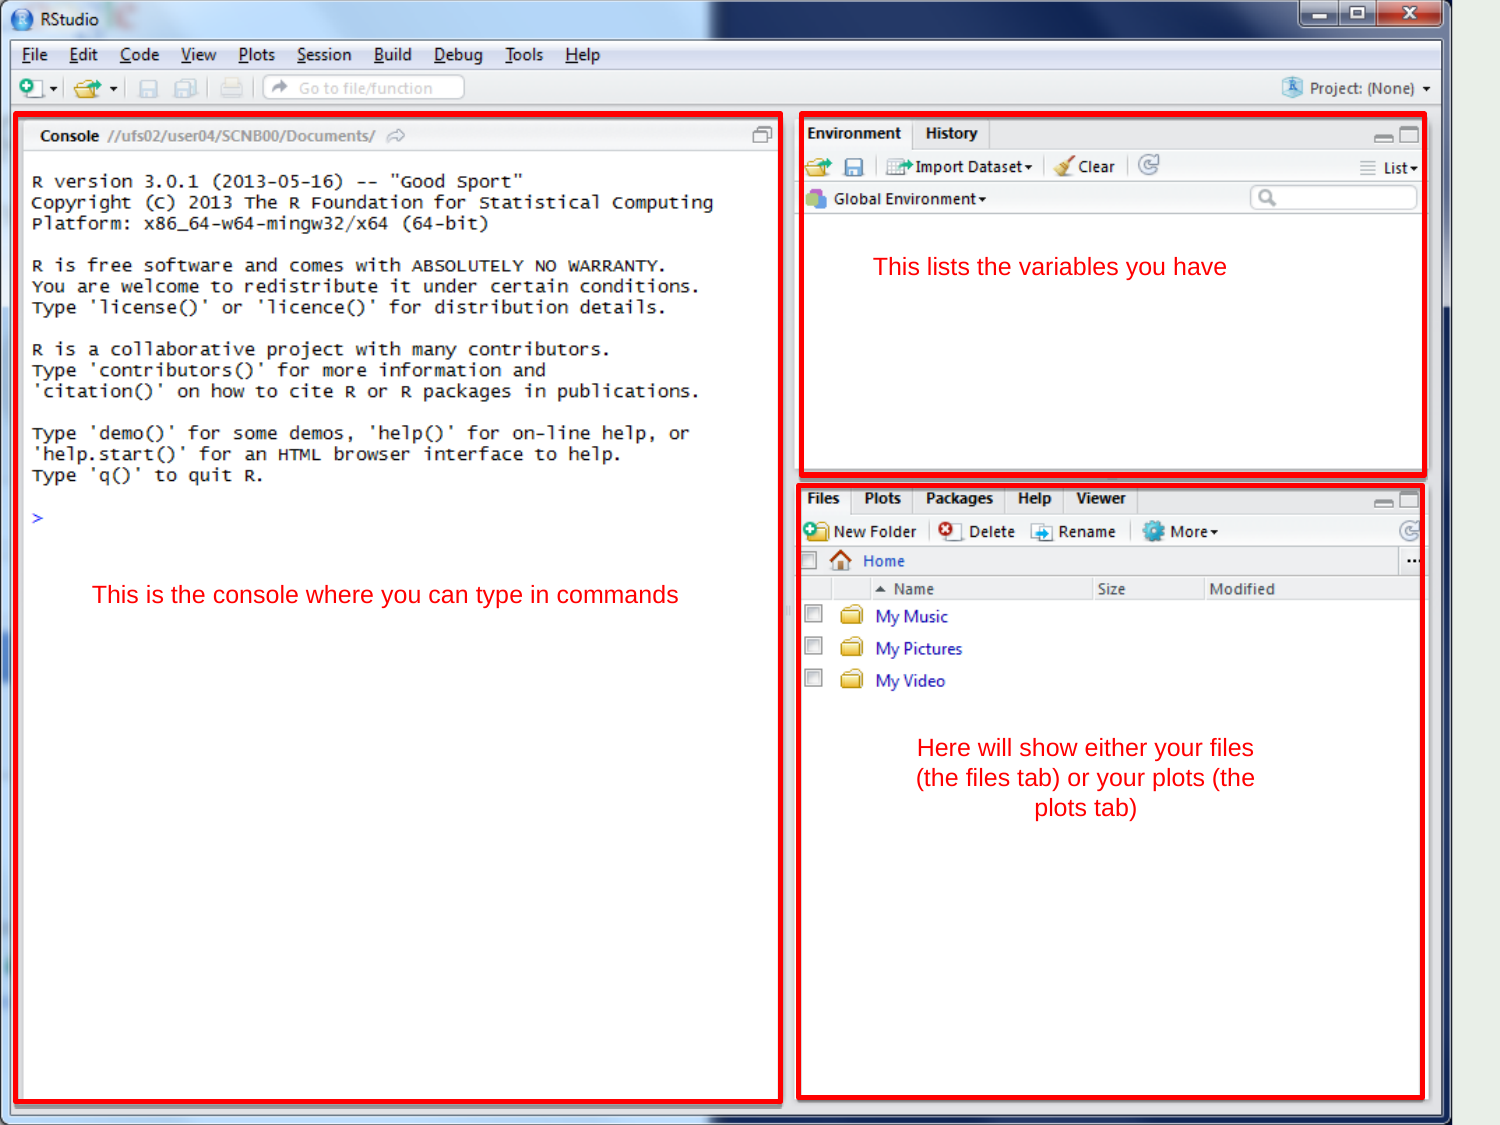

This lists the variables you have
This is the console where you can type in commands
Here will show either your files (the files tab) or your plots (the plots tab)